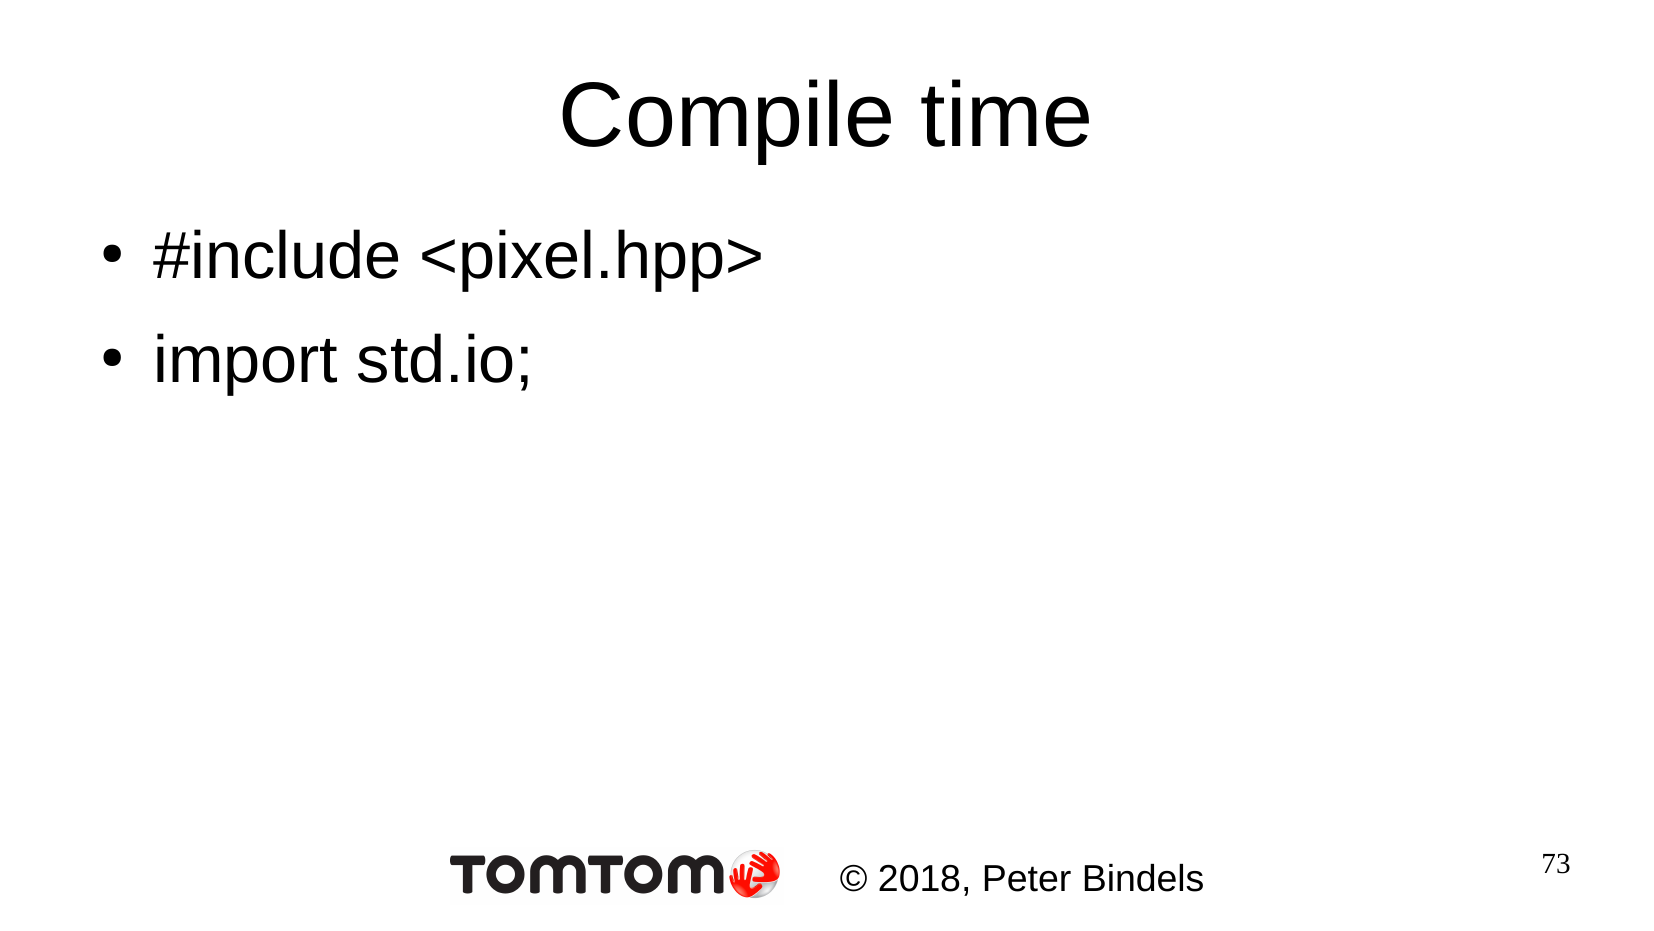

# Compile time
#include <pixel.hpp>
import std.io;
73